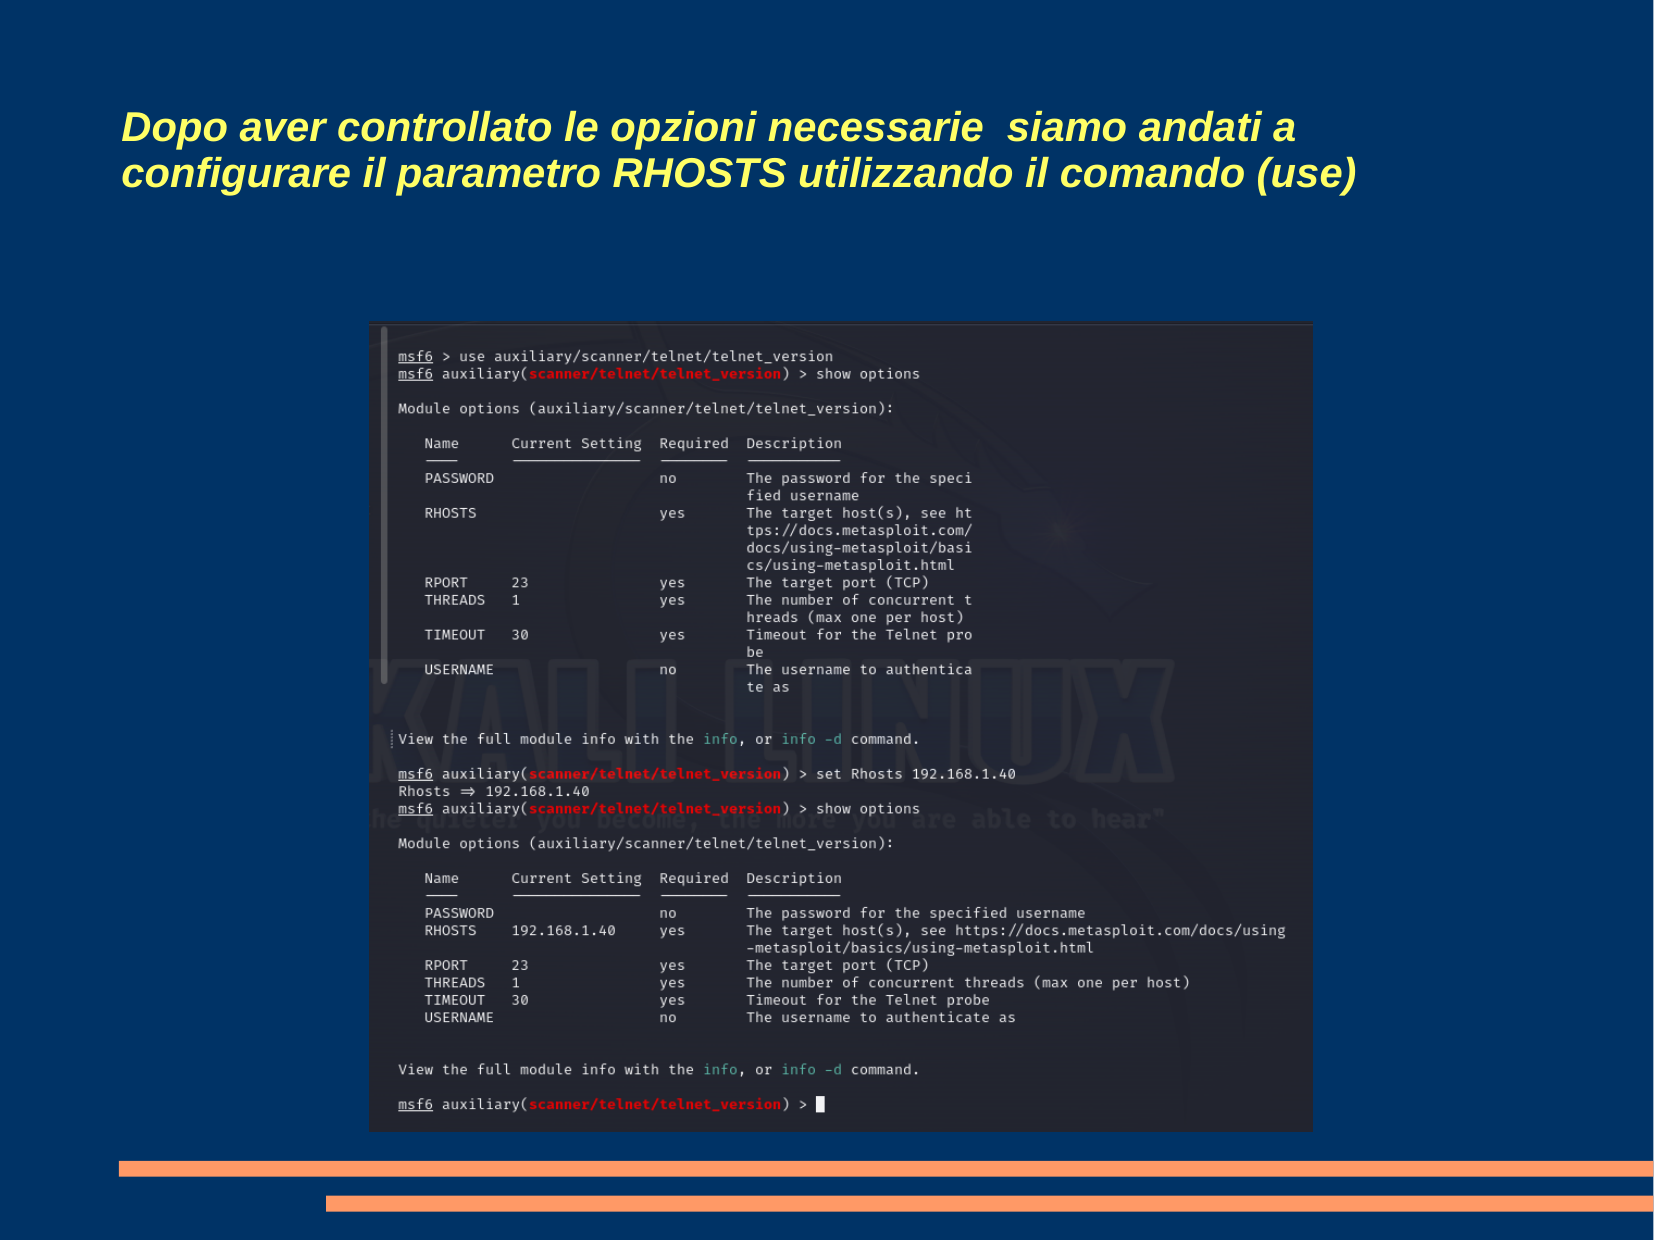

# Dopo aver controllato le opzioni necessarie siamo andati a configurare il parametro RHOSTS utilizzando il comando (use)